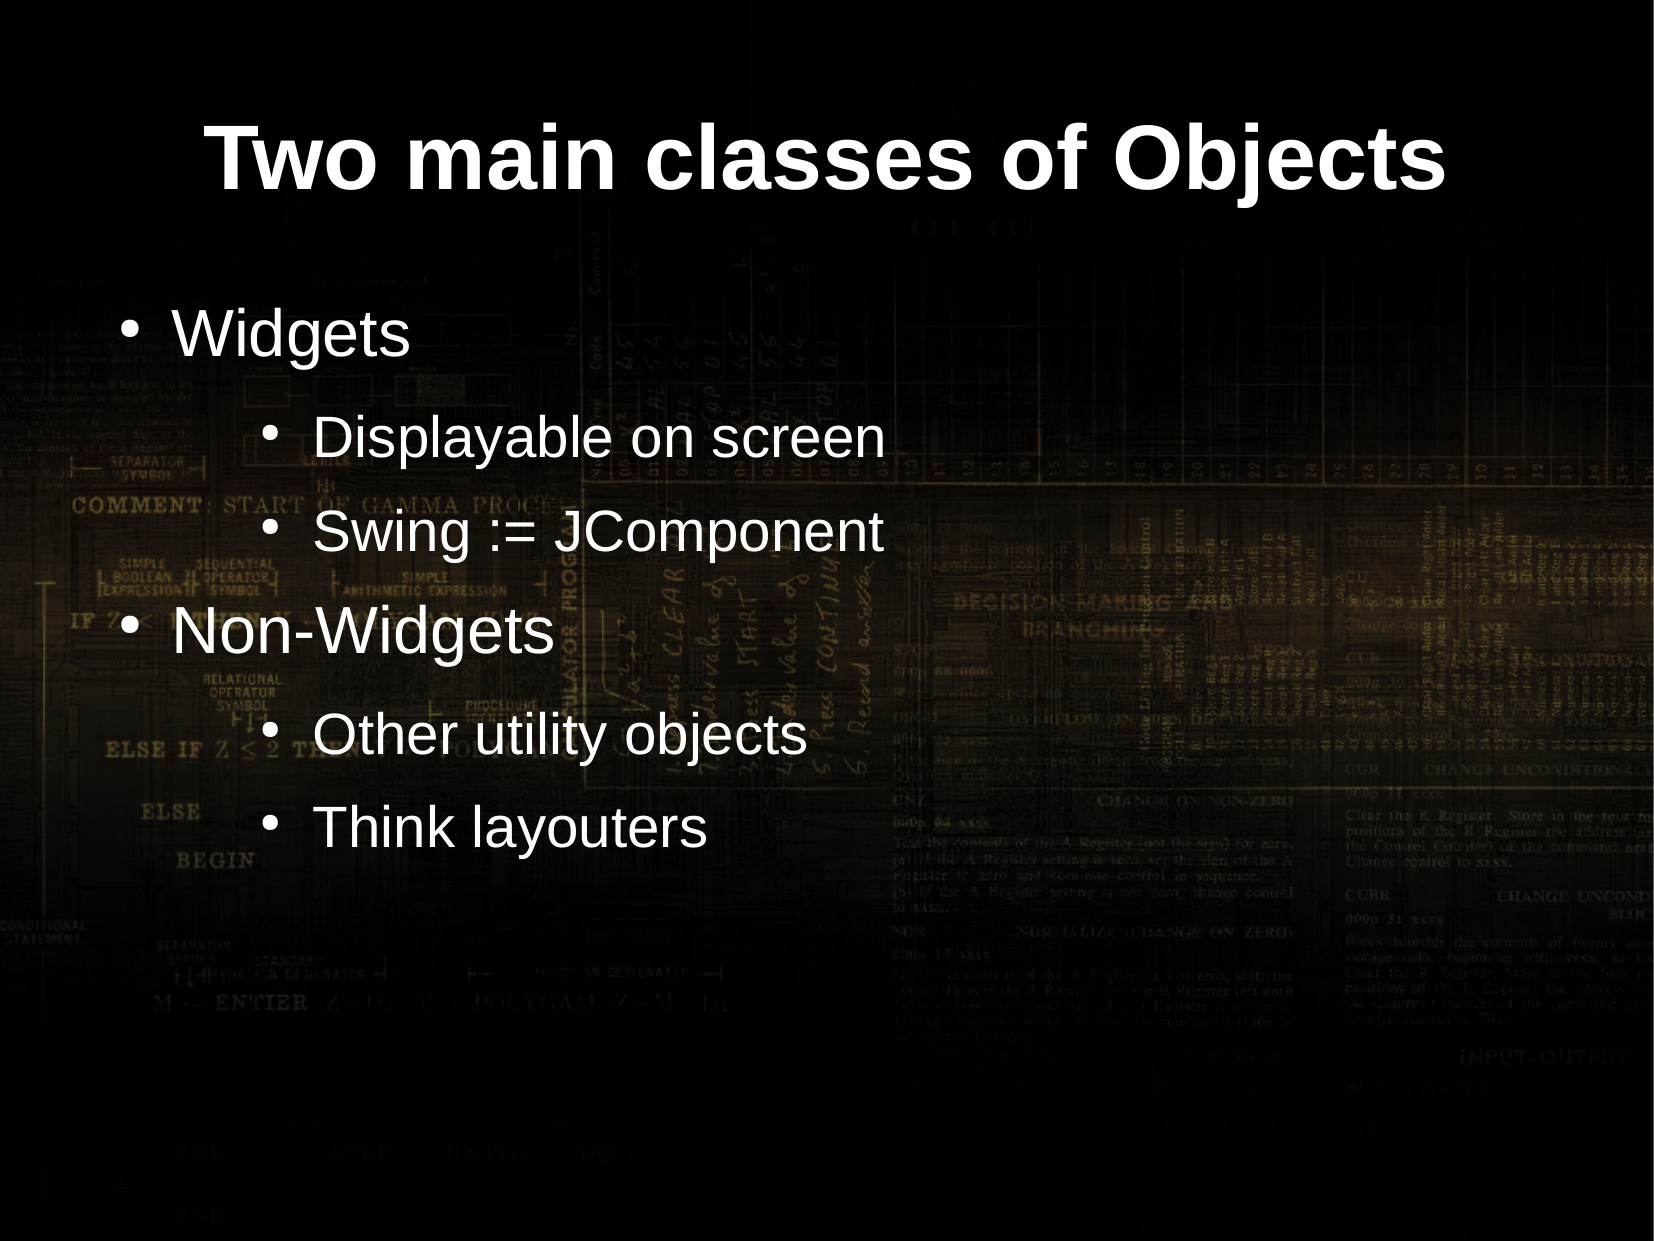

# Two main classes of Objects
Widgets
Displayable on screen
Swing := JComponent
Non-Widgets
Other utility objects
Think layouters